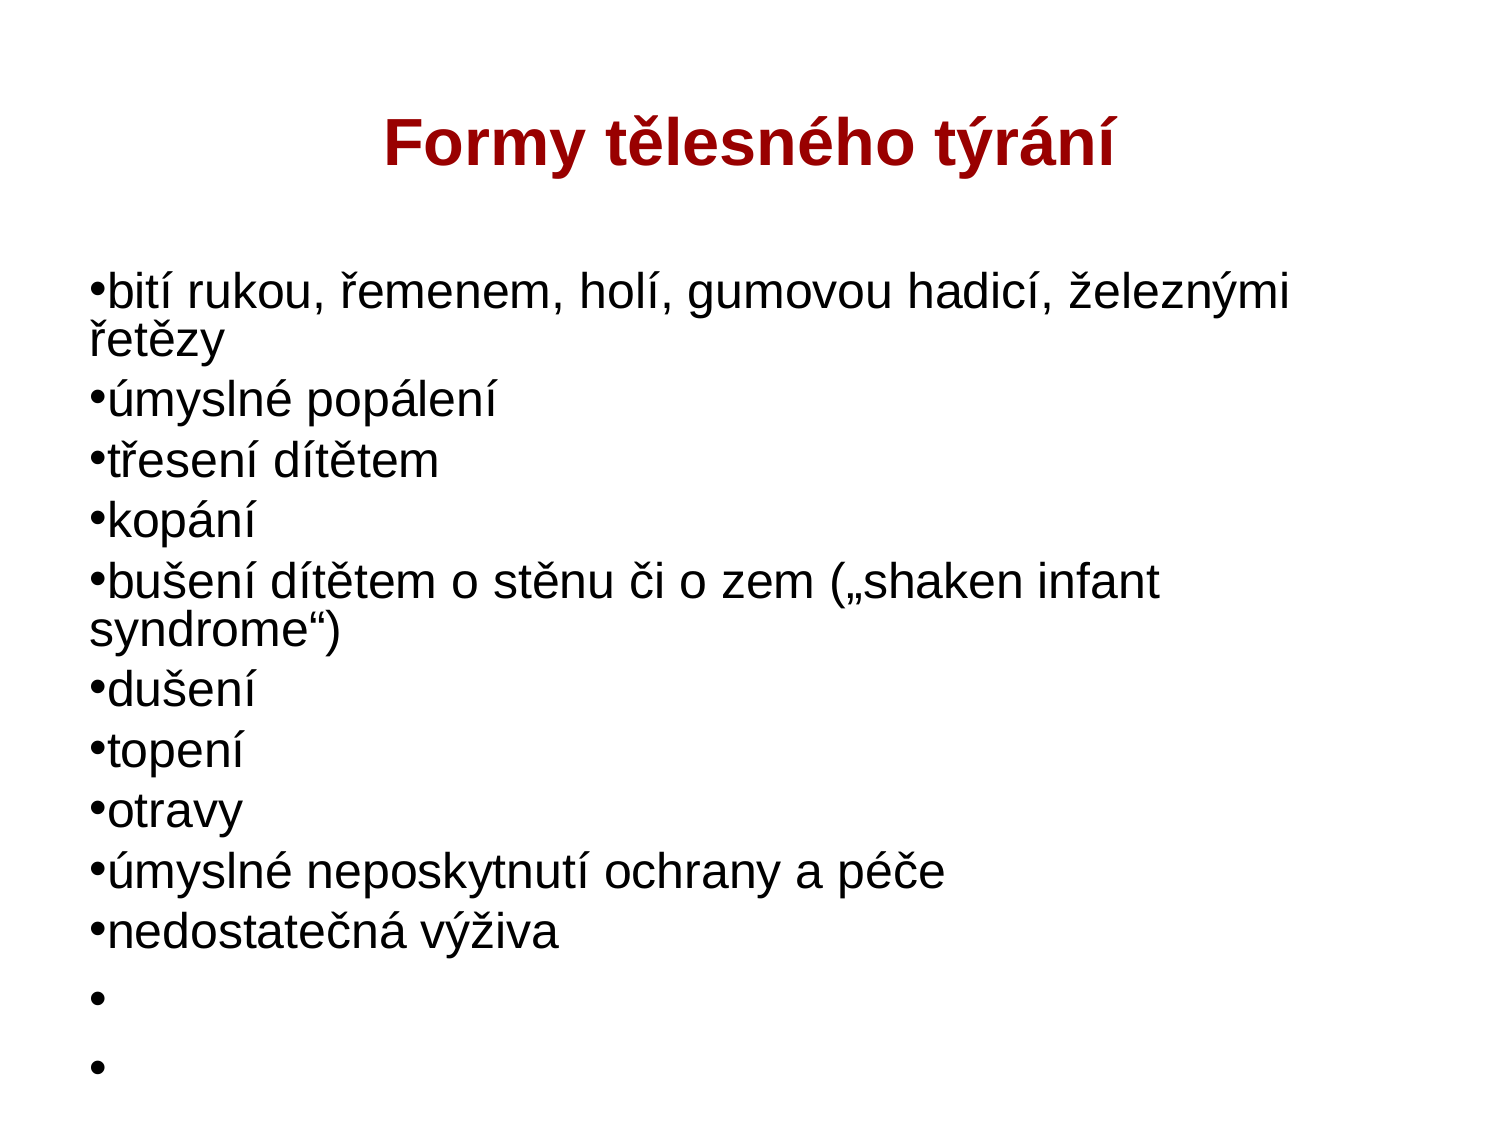

# Formy tělesného týrání
bití rukou, řemenem, holí, gumovou hadicí, železnými řetězy
úmyslné popálení
třesení dítětem
kopání
bušení dítětem o stěnu či o zem („shaken infant syndrome“)
dušení
topení
otravy
úmyslné neposkytnutí ochrany a péče
nedostatečná výživa